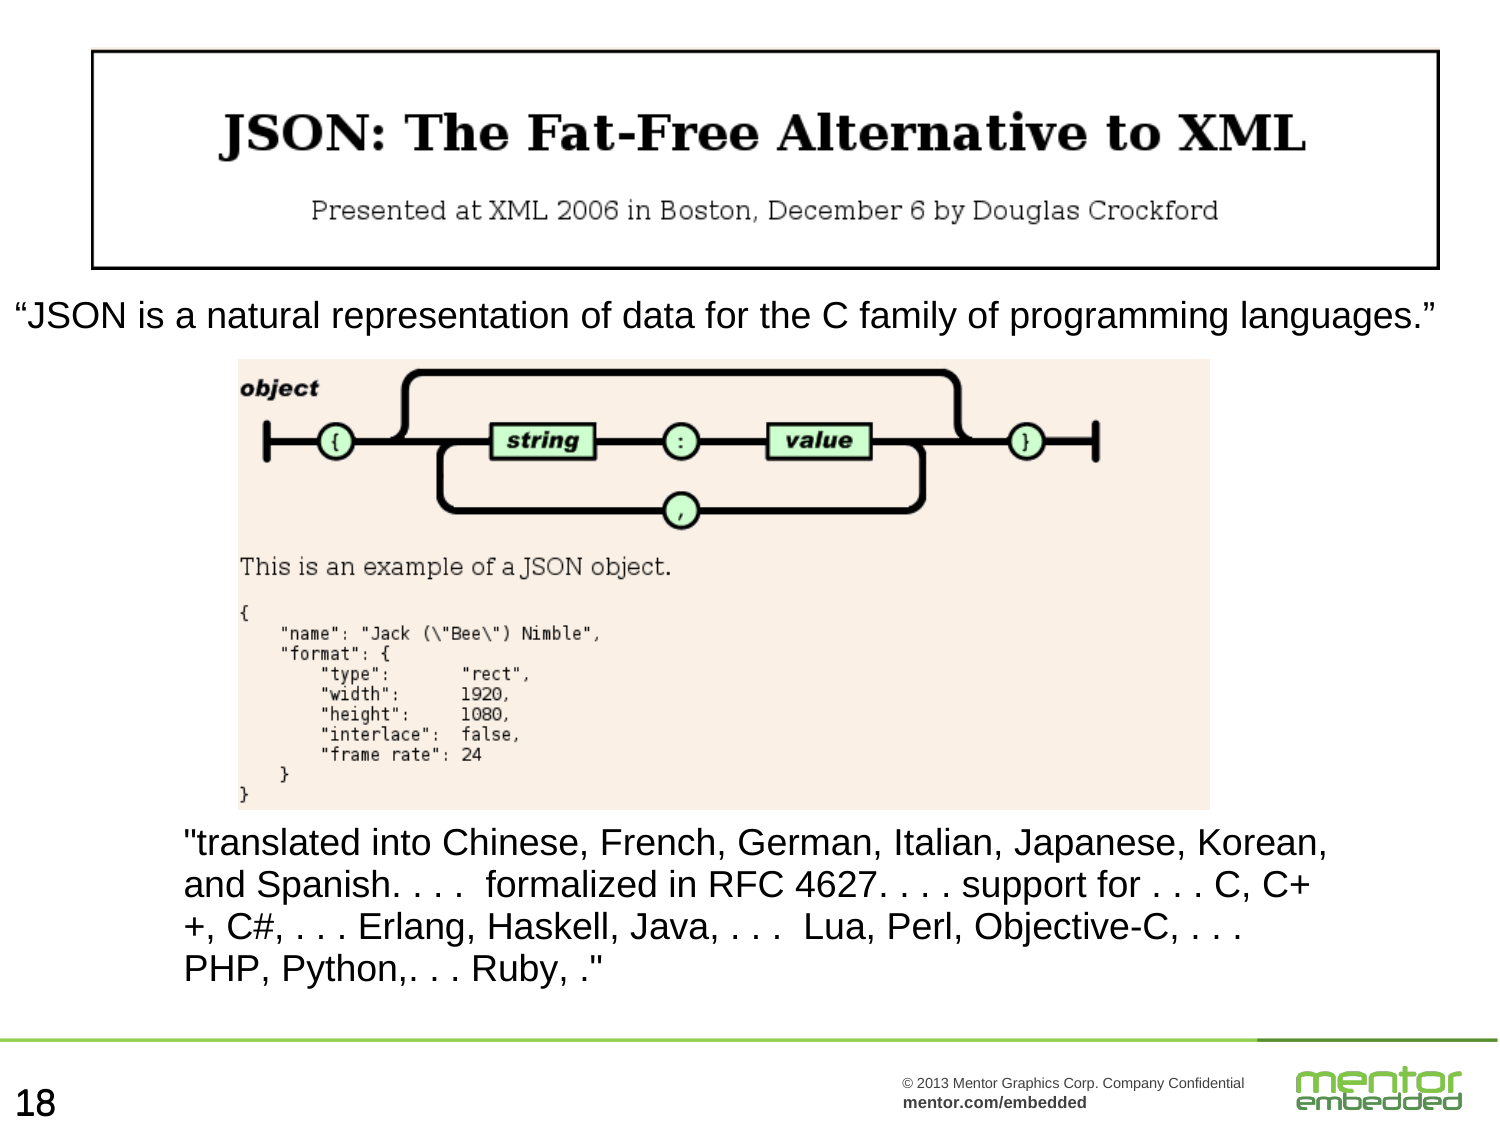

“JSON is a natural representation of data for the C family of programming languages.”
"translated into Chinese, French, German, Italian, Japanese, Korean,
and Spanish. . . . formalized in RFC 4627. . . . support for . . . C, C++, C#, . . . Erlang, Haskell, Java, . . . Lua, Perl, Objective-C, . . . PHP, Python,. . . Ruby, ."